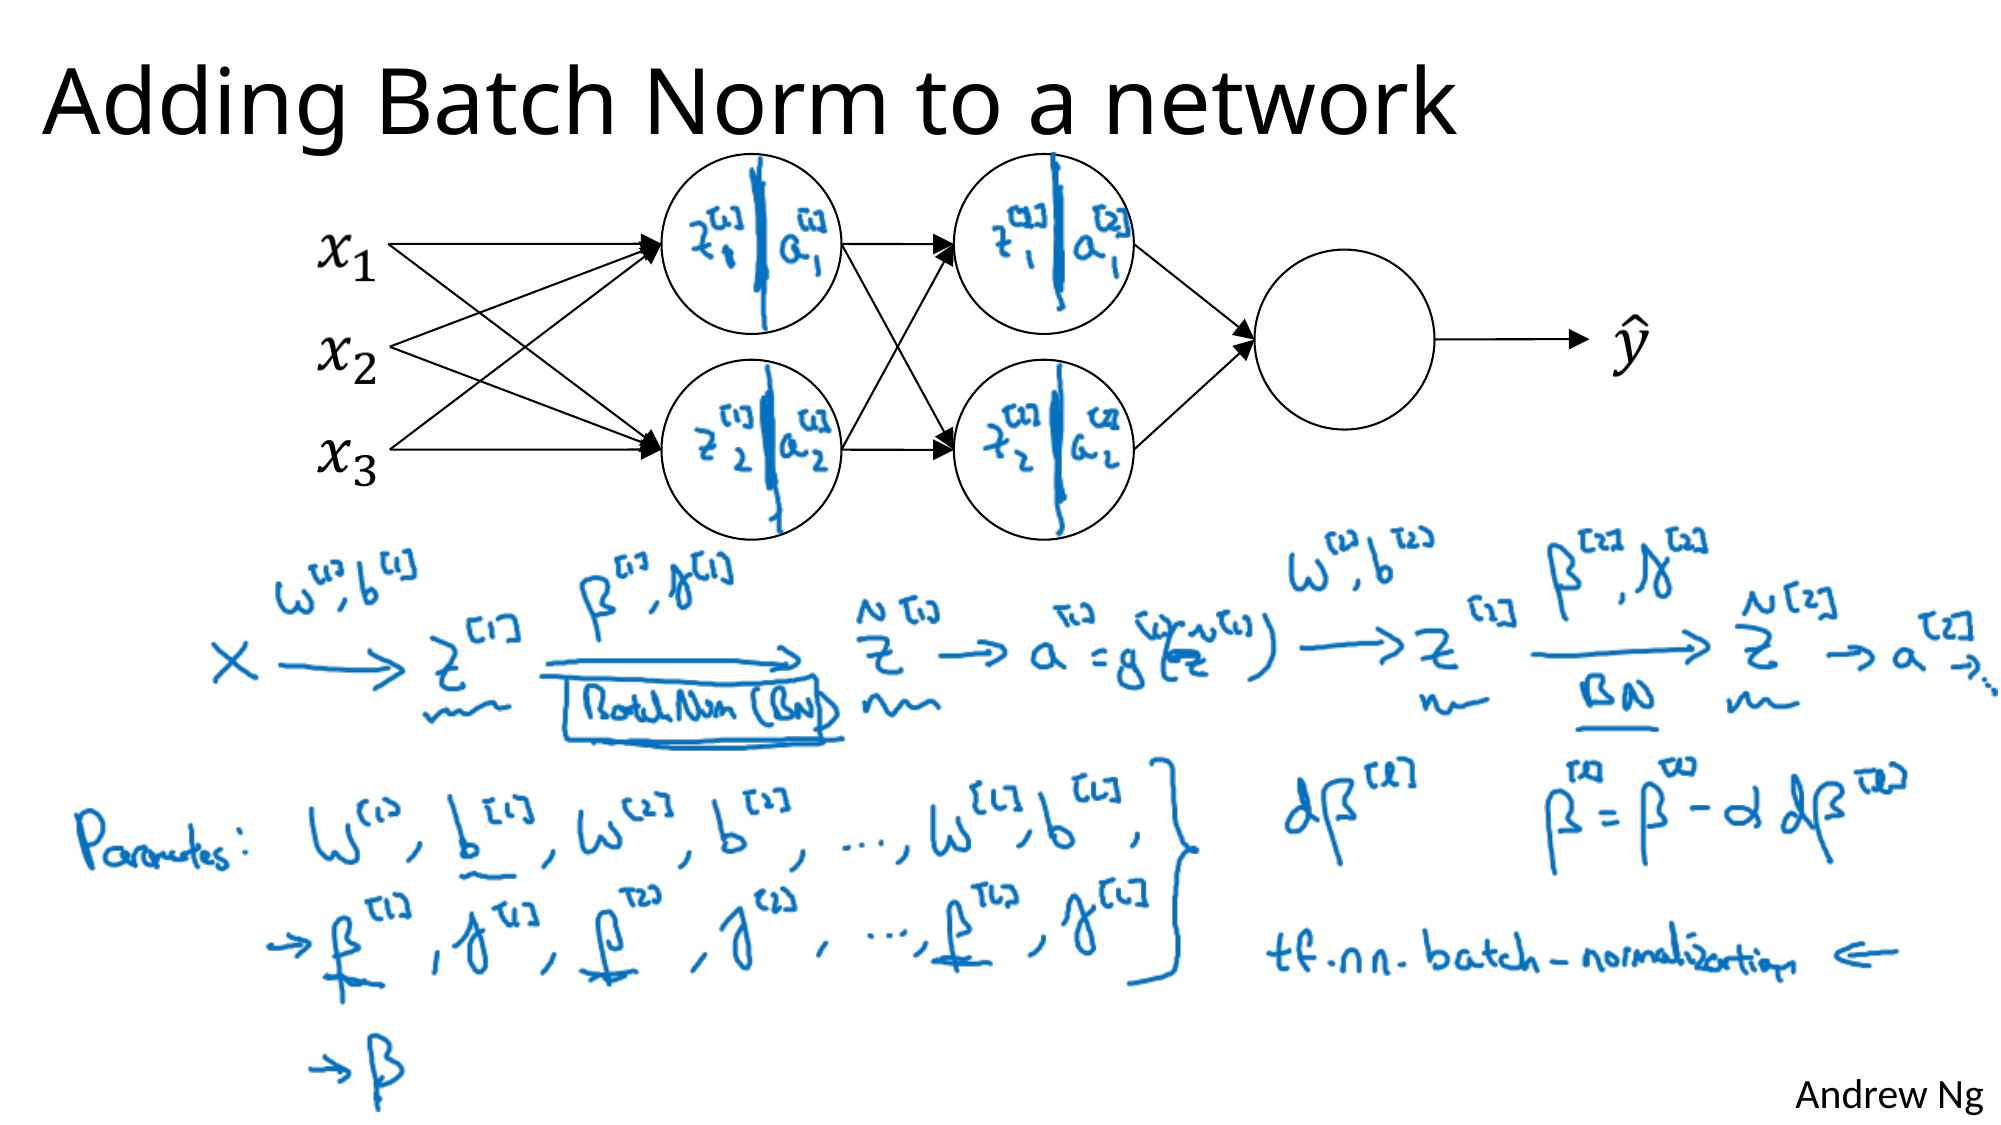

# Adding Batch Norm to a network